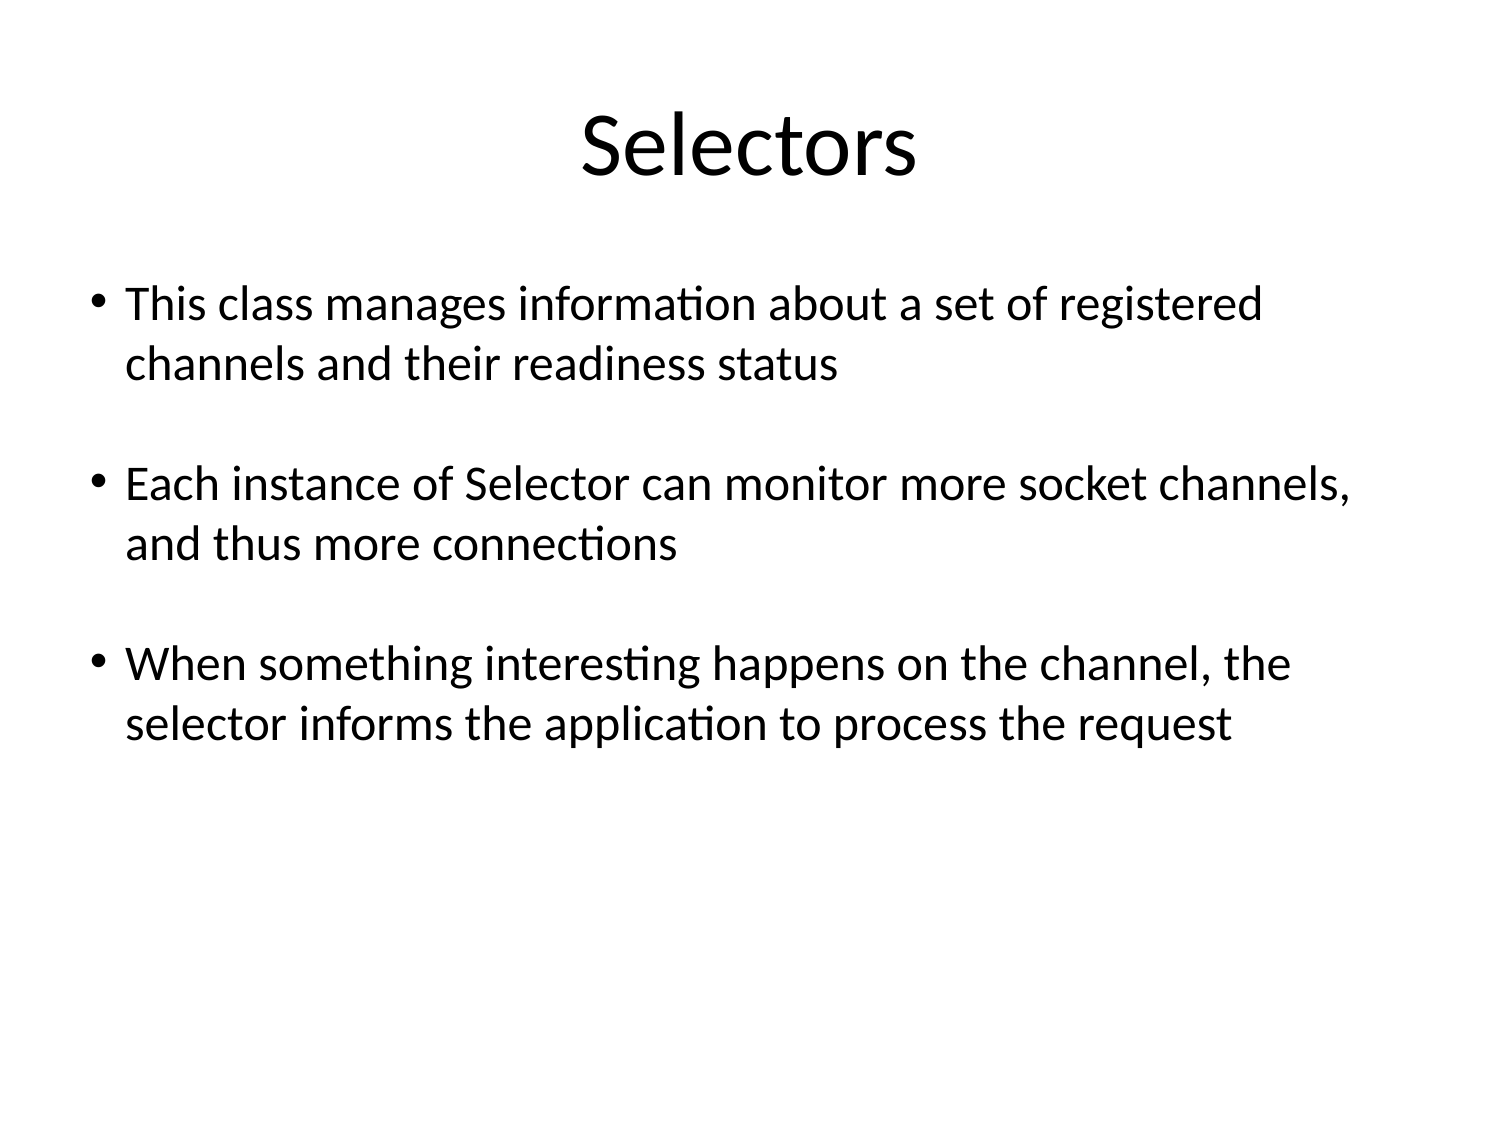

Selectors
This class manages information about a set of registered channels and their readiness status
Each instance of Selector can monitor more socket channels, and thus more connections
When something interesting happens on the channel, the selector informs the application to process the request